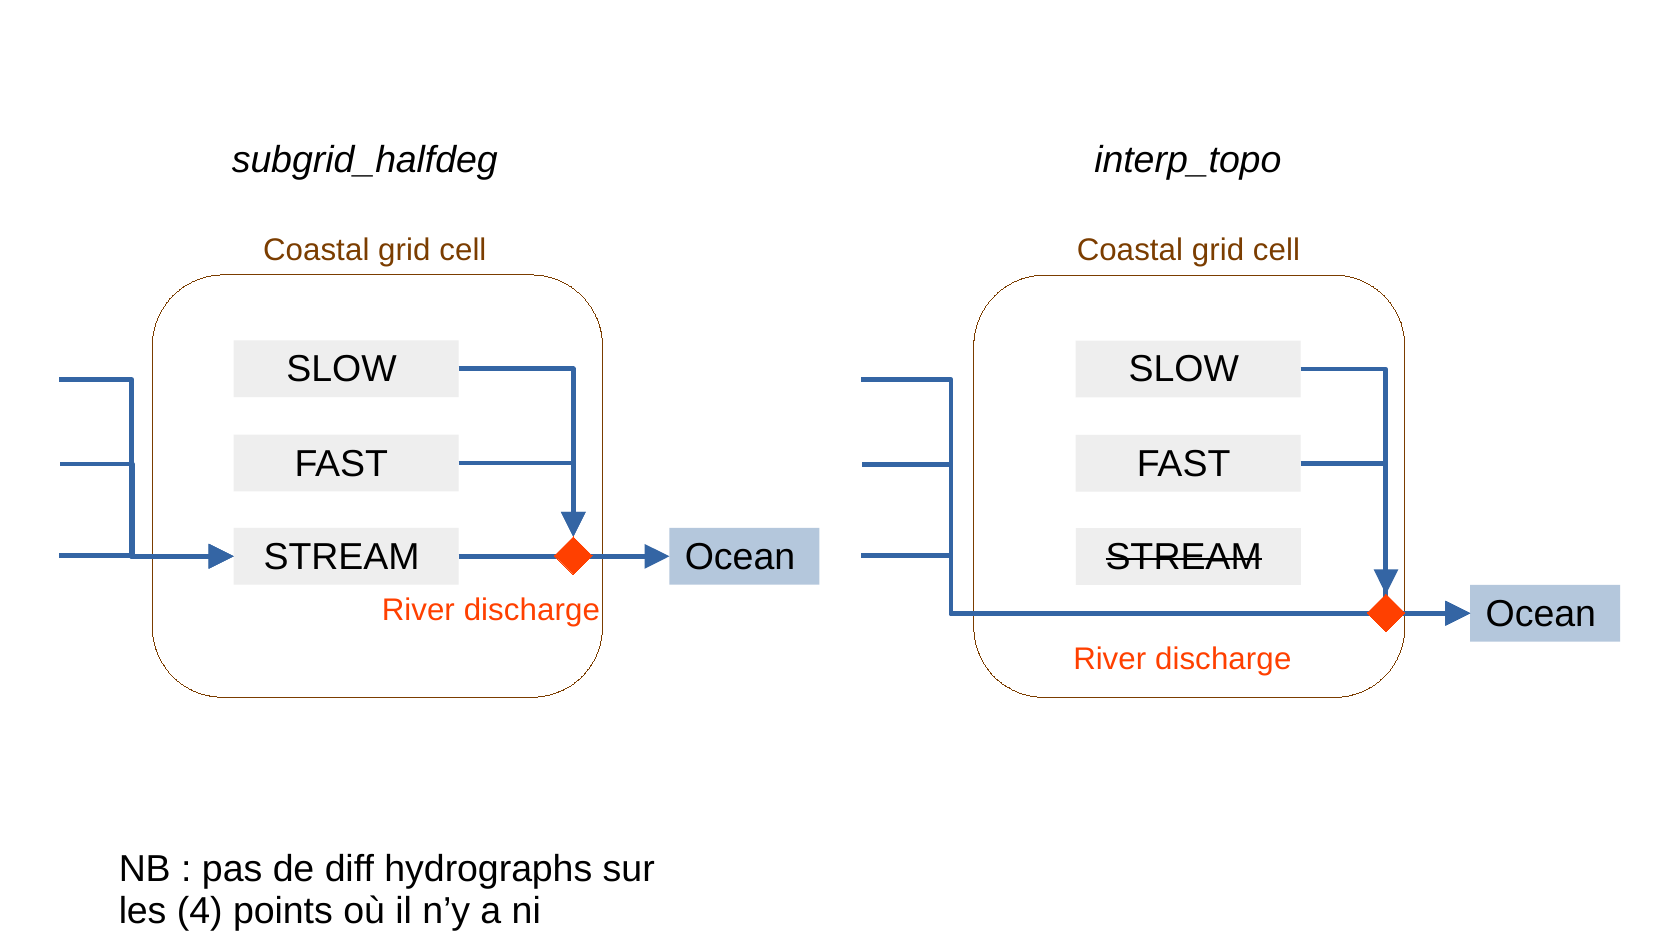

subgrid_halfdeg
interp_topo
Coastal grid cell
Coastal grid cell
SLOW
SLOW
FAST
FAST
STREAM
Ocean
STREAM
River discharge
Ocean
River discharge
NB : pas de diff hydrographs sur les (4) points où il n’y a ni coastalflow ni riveflow